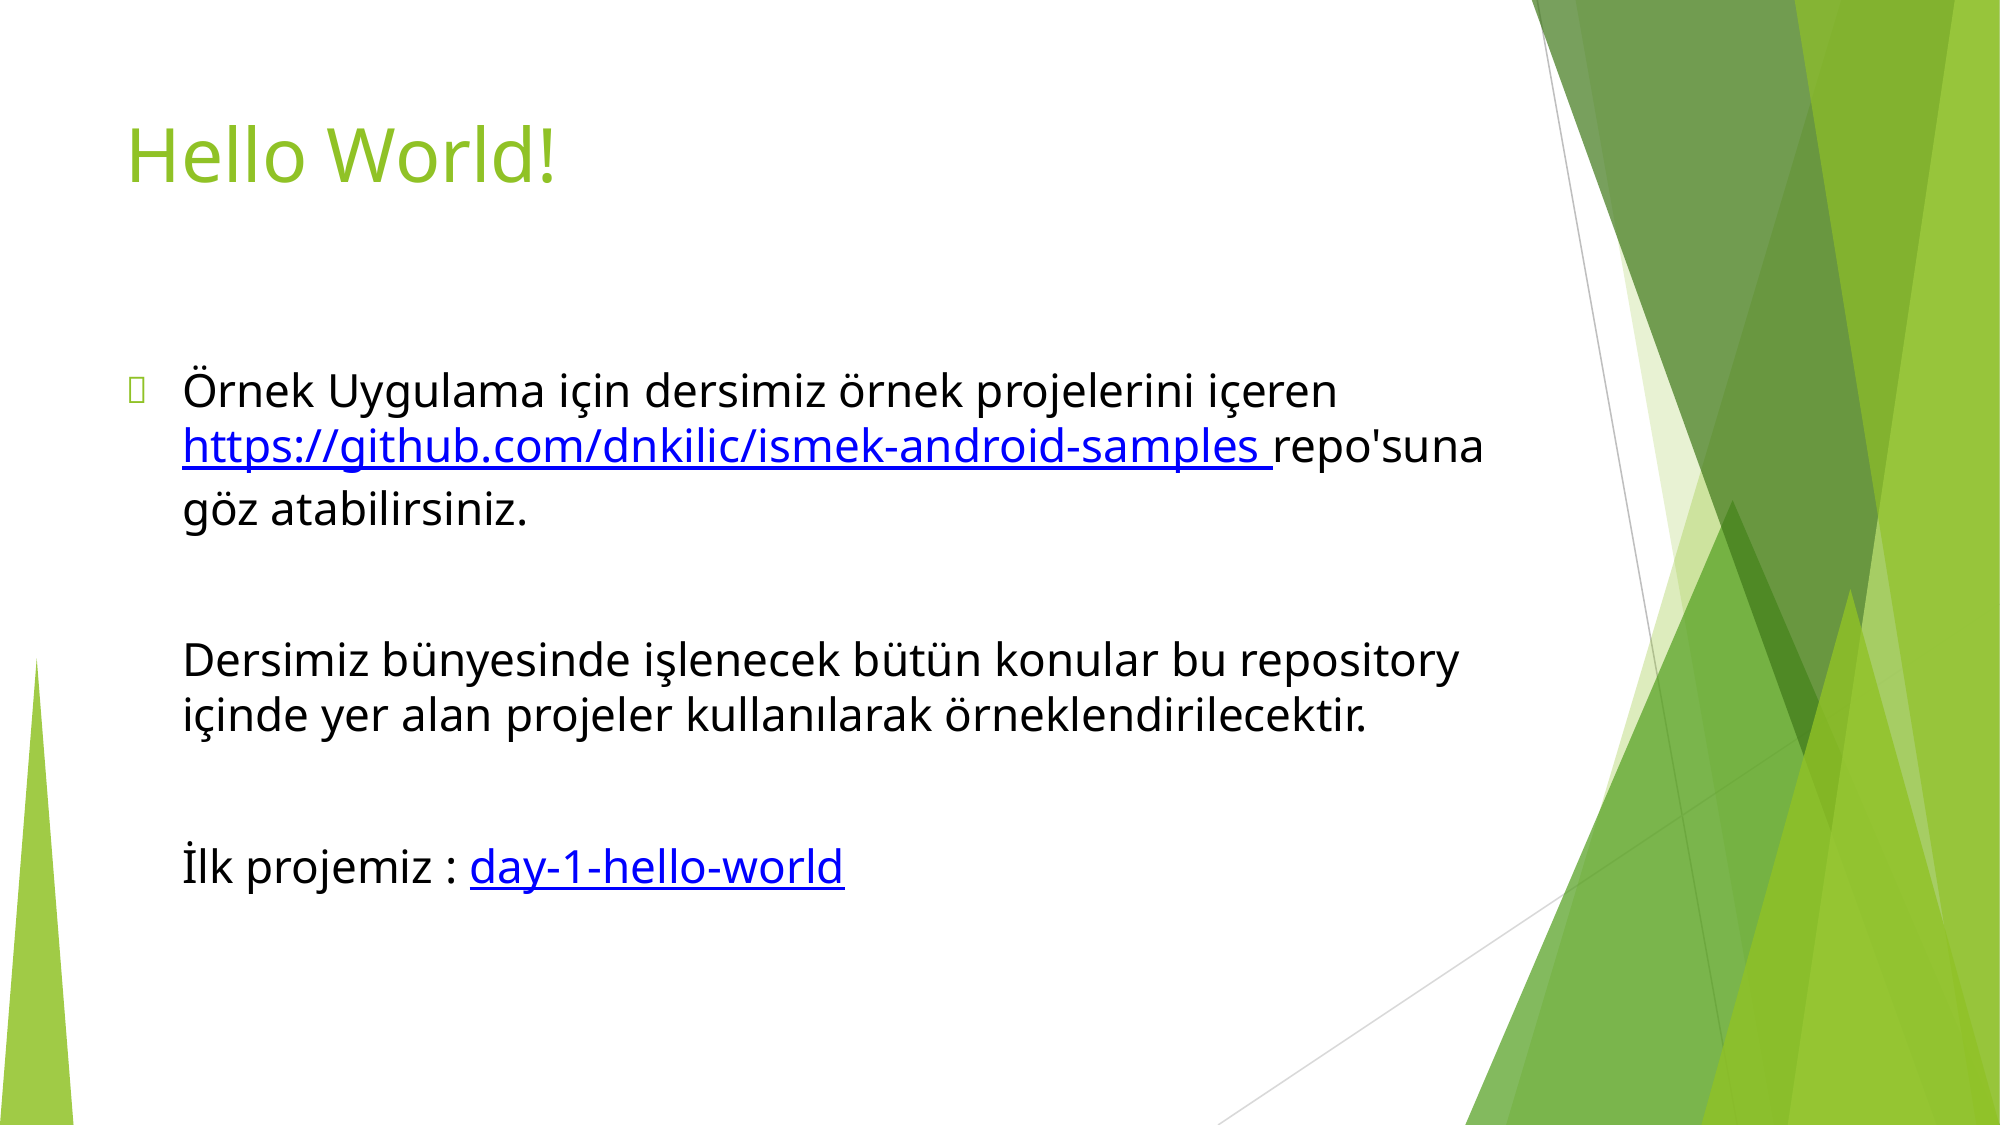

# Hello World!
Örnek Uygulama için dersimiz örnek projelerini içeren https://github.com/dnkilic/ismek-android-samples repo'suna göz atabilirsiniz.
Dersimiz bünyesinde işlenecek bütün konular bu repository içinde yer alan projeler kullanılarak örneklendirilecektir.
İlk projemiz : day-1-hello-world